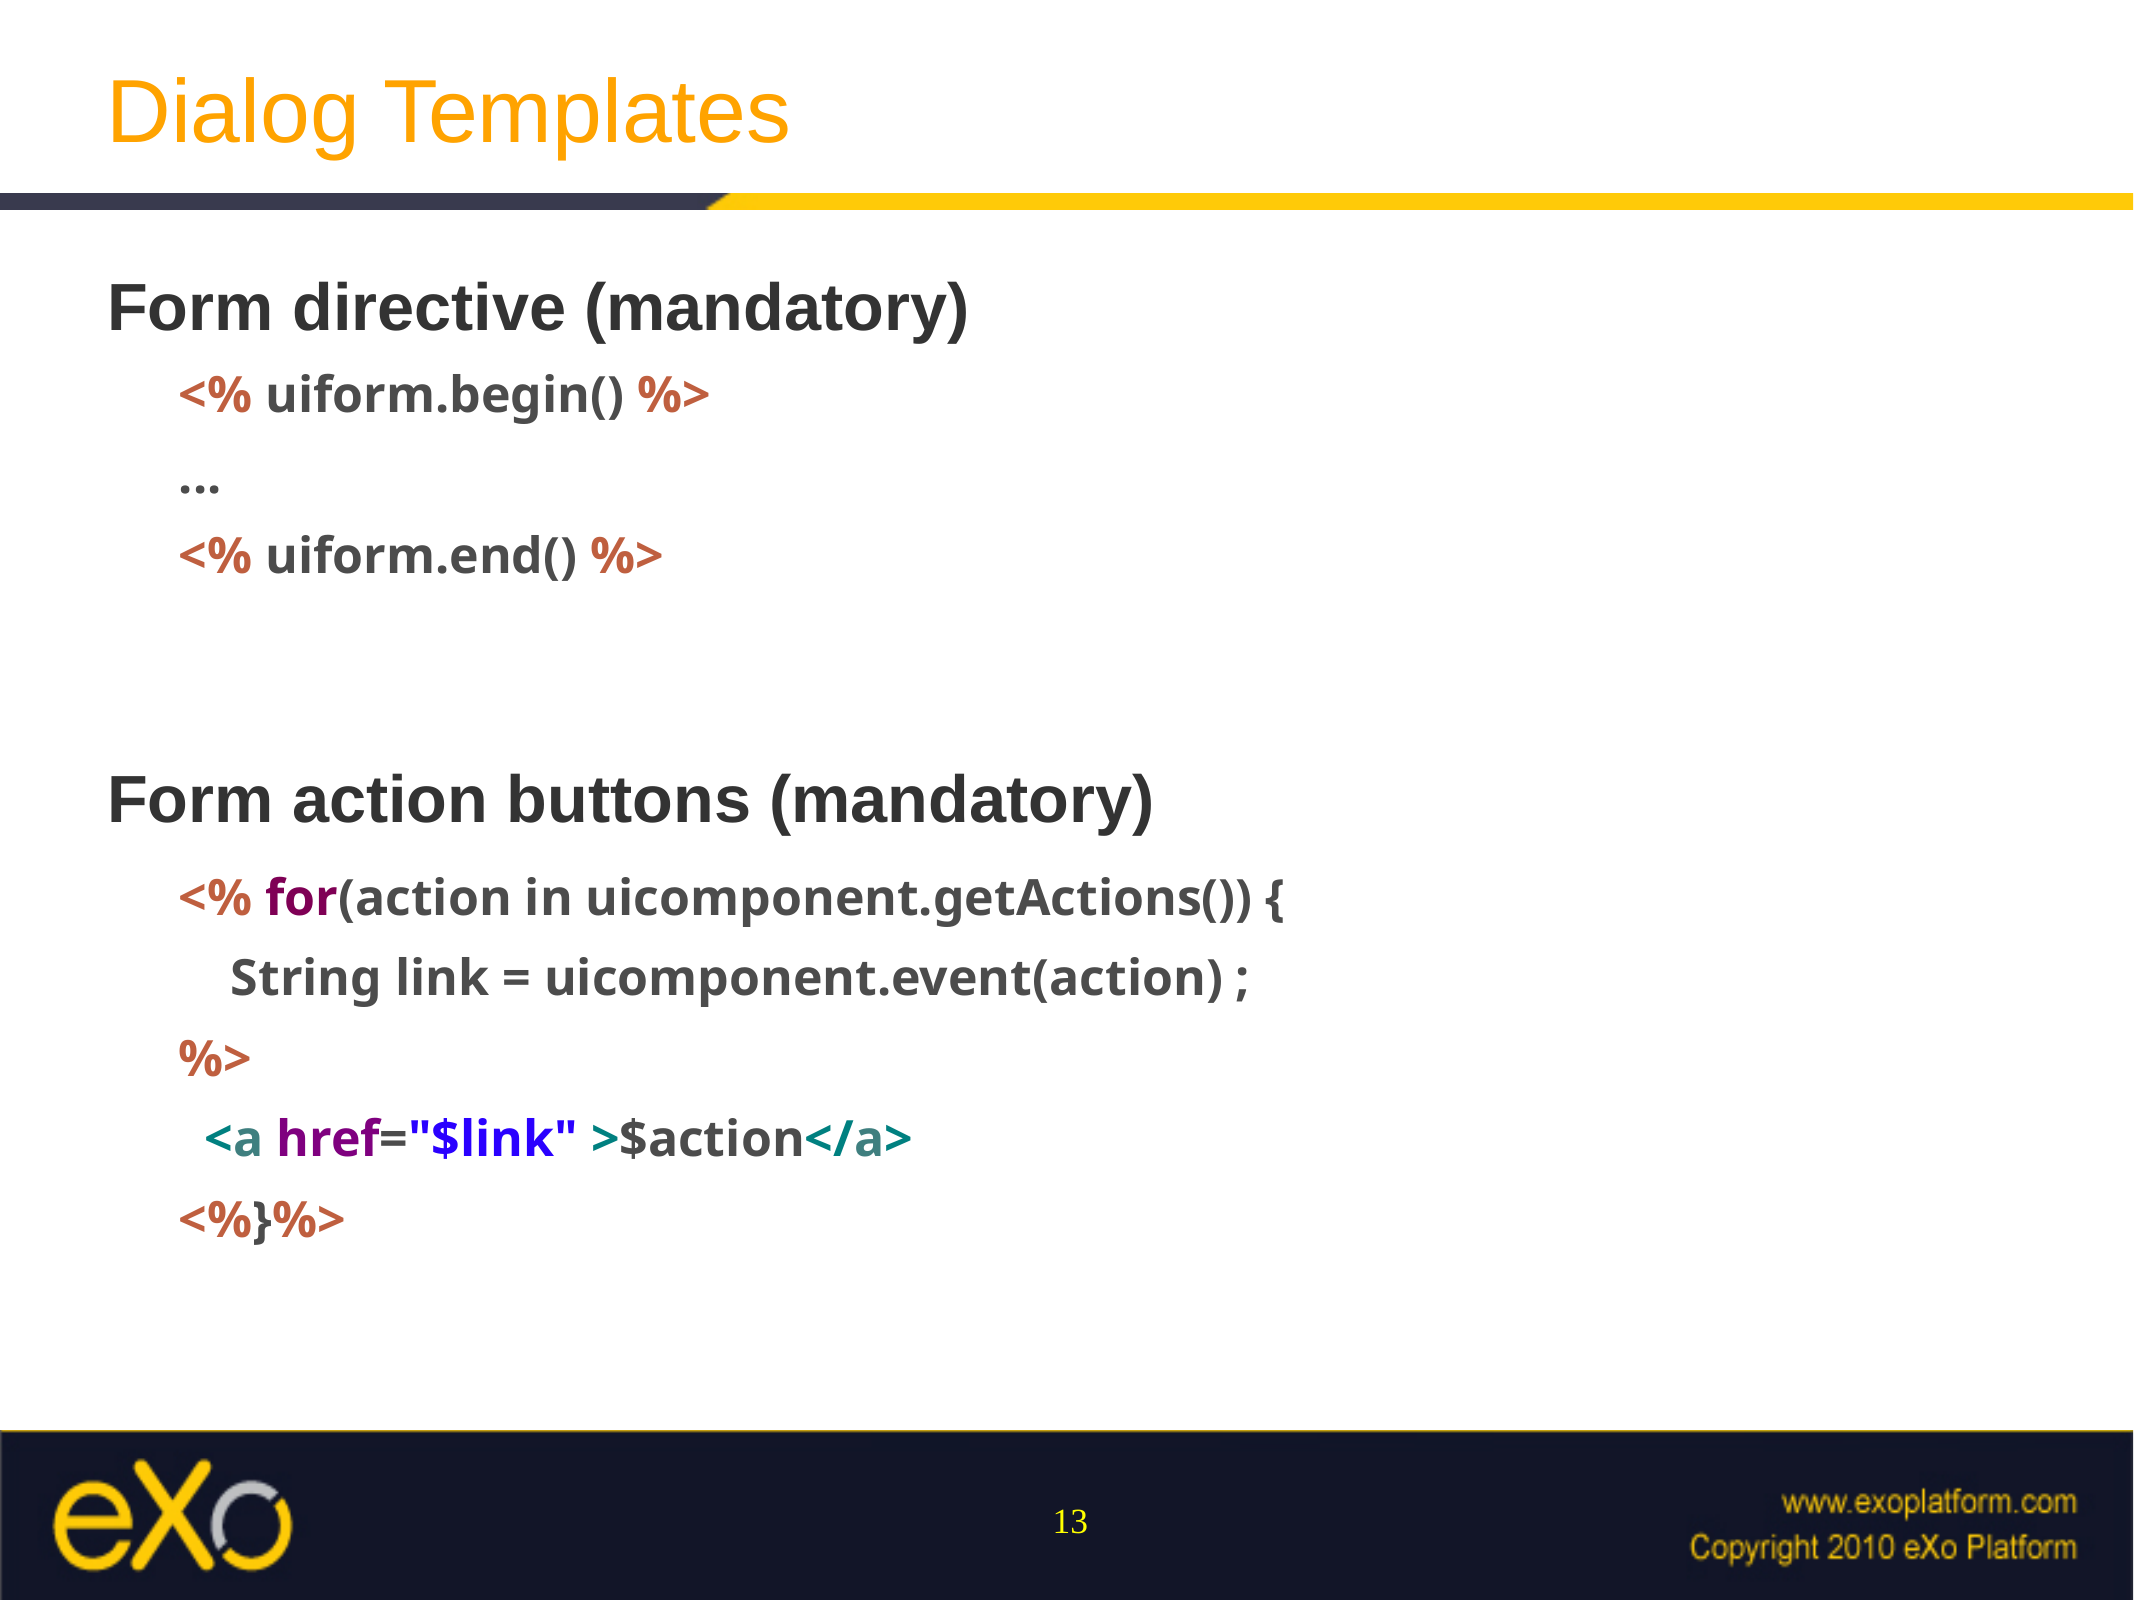

# Dialog Templates
Form directive (mandatory)‏
<% uiform.begin() %>
...
<% uiform.end() %>
Form action buttons (mandatory)‏
<% for(action in uicomponent.getActions()) {
 String link = uicomponent.event(action) ;
%>
 <a href="$link" >$action</a>
<%}%>